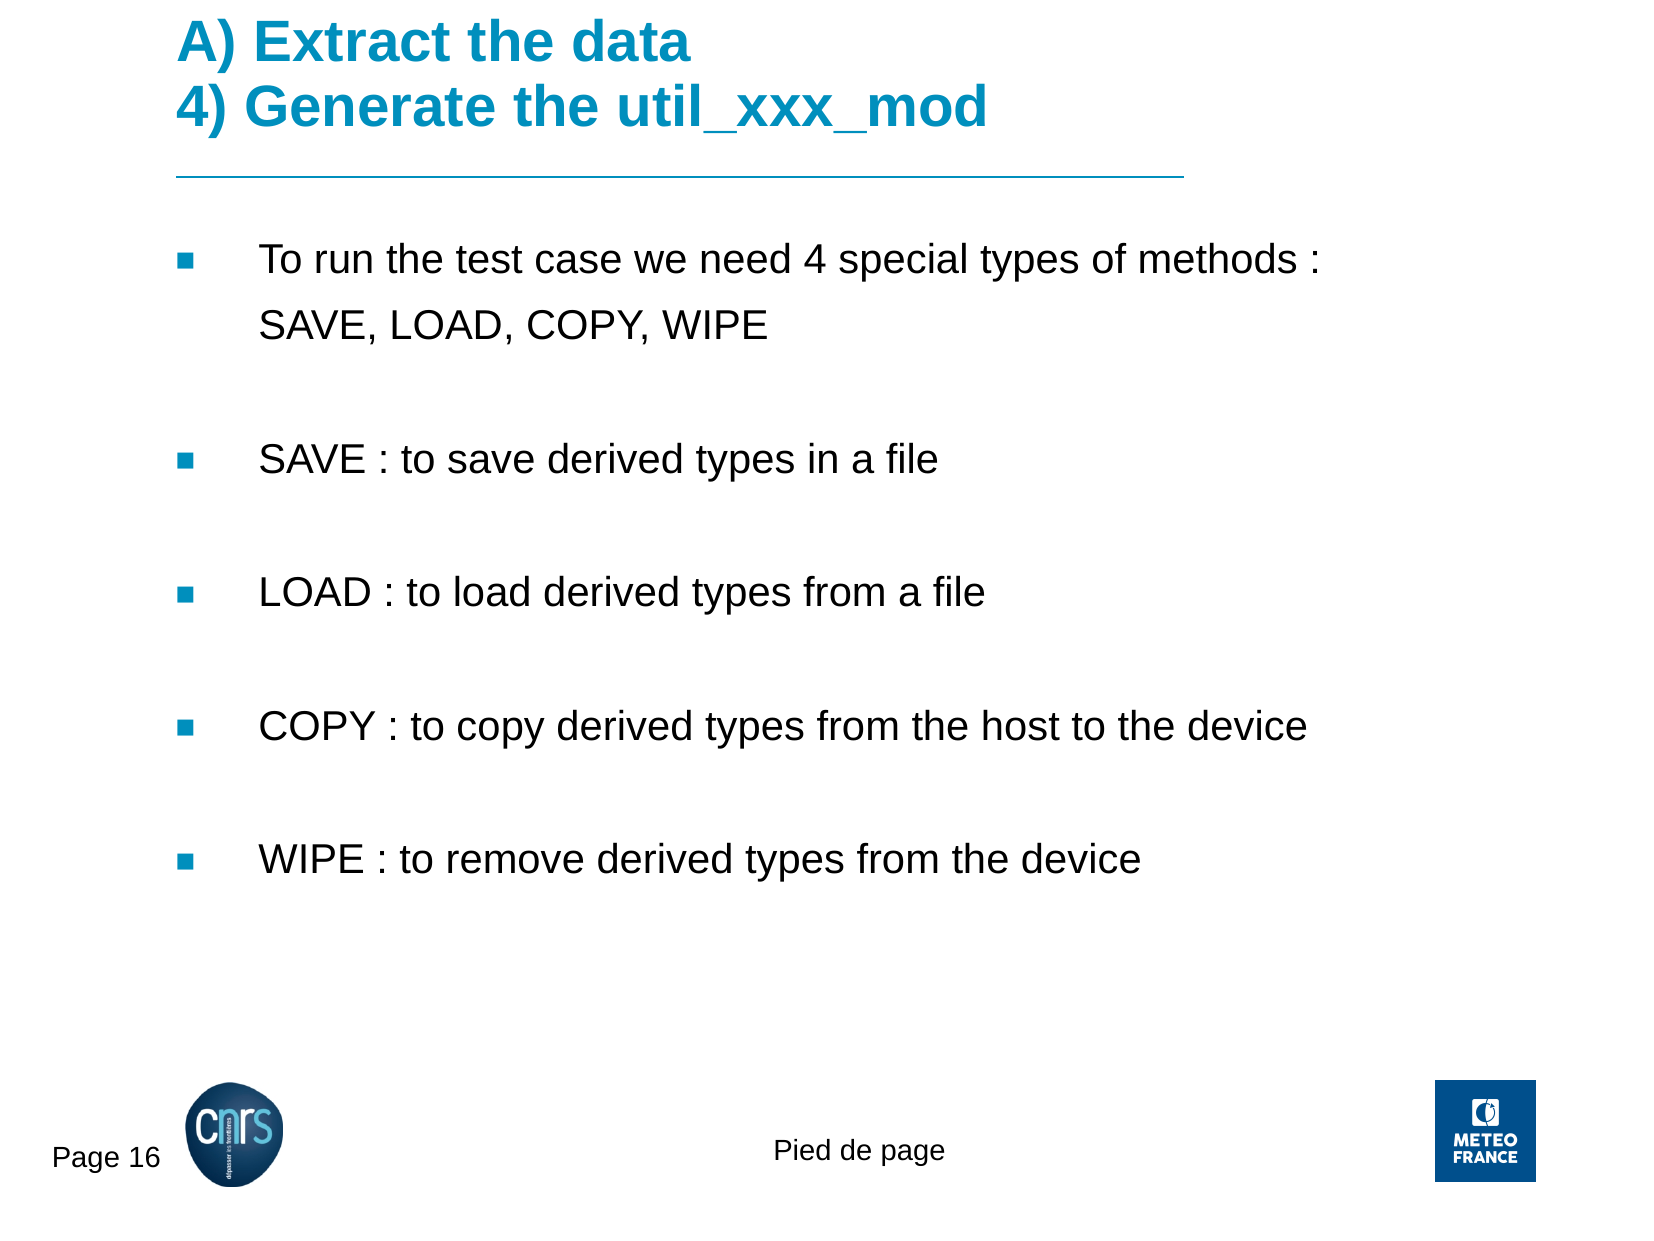

# A) Extract the data 4) Generate the util_xxx_mod
To run the test case we need 4 special types of methods :
SAVE, LOAD, COPY, WIPE
SAVE : to save derived types in a file
LOAD : to load derived types from a file
COPY : to copy derived types from the host to the device
WIPE : to remove derived types from the device
Pied de page
16